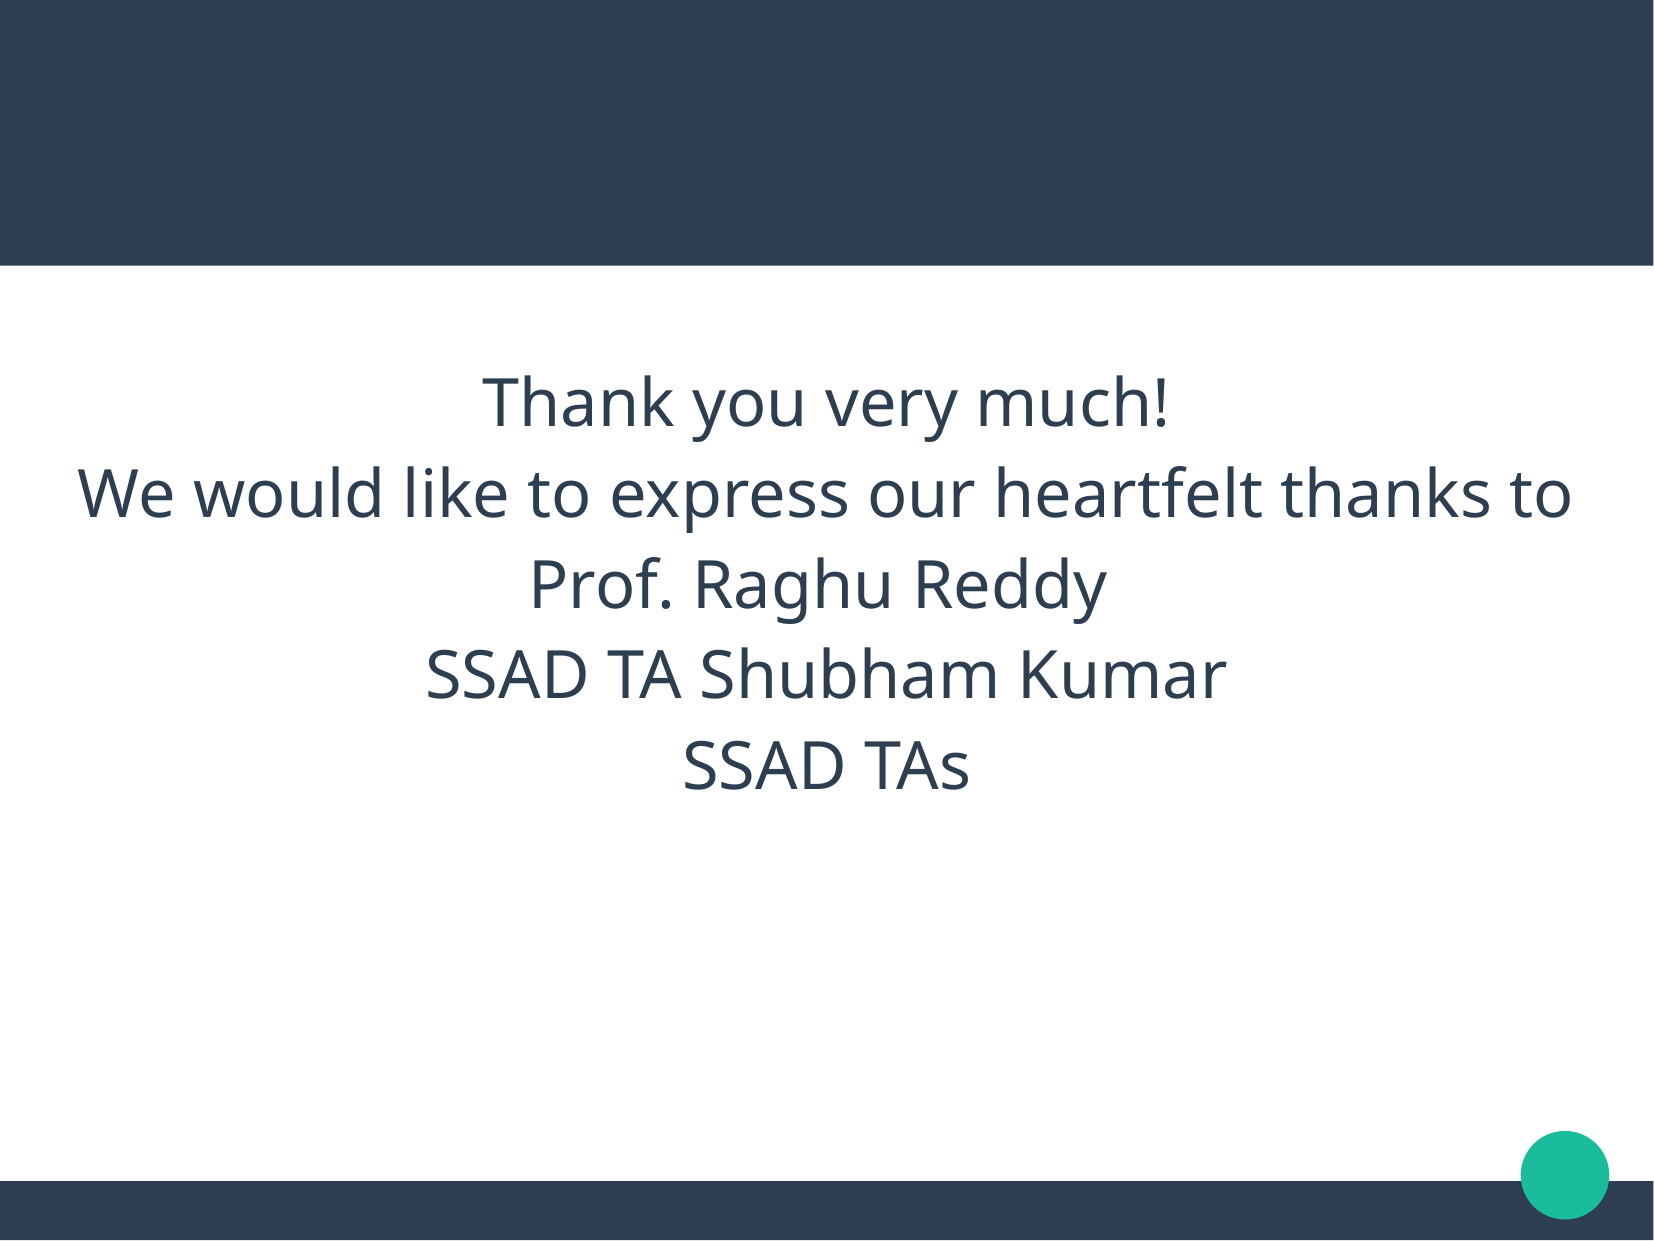

Thank you very much!
We would like to express our heartfelt thanks to Prof. Raghu Reddy
SSAD TA Shubham Kumar
SSAD TAs